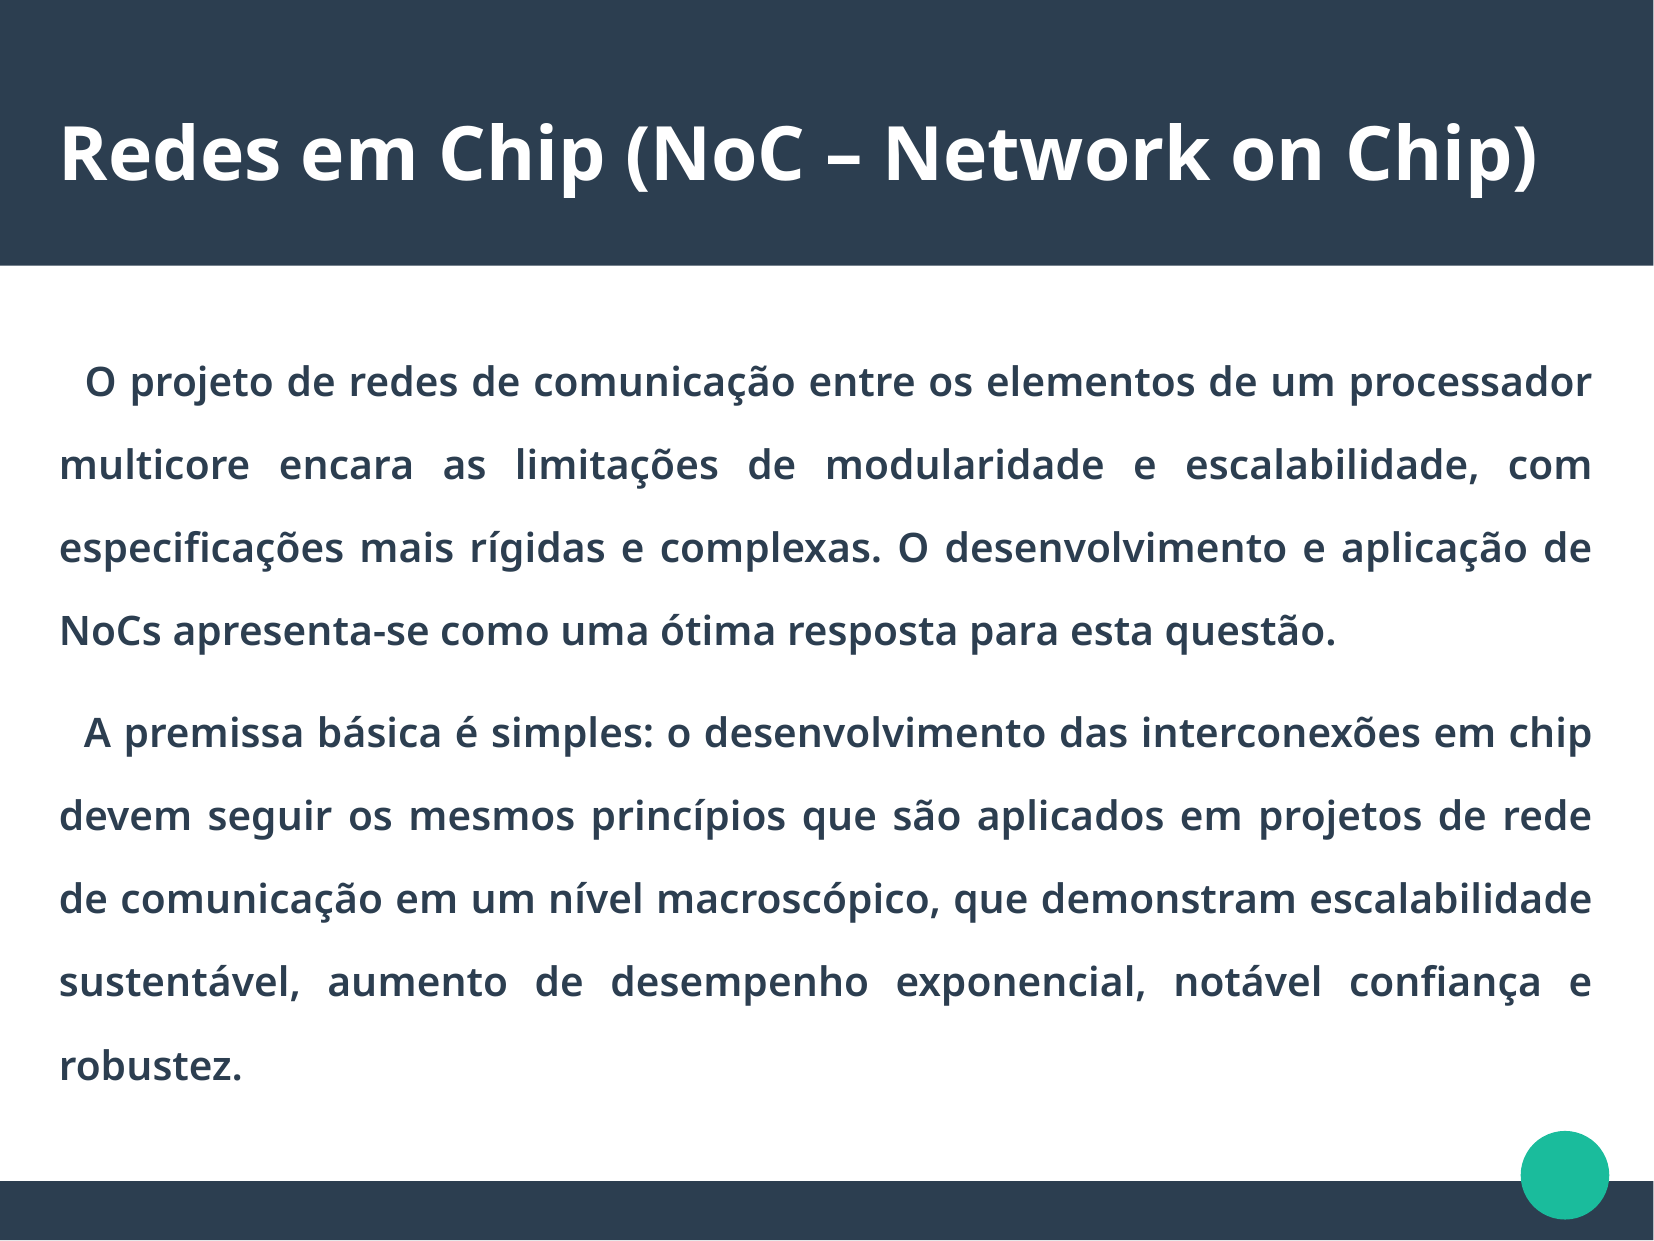

# Redes em Chip (NoC – Network on Chip)
 O projeto de redes de comunicação entre os elementos de um processador multicore encara as limitações de modularidade e escalabilidade, com especificações mais rígidas e complexas. O desenvolvimento e aplicação de NoCs apresenta-se como uma ótima resposta para esta questão.
 A premissa básica é simples: o desenvolvimento das interconexões em chip devem seguir os mesmos princípios que são aplicados em projetos de rede de comunicação em um nível macroscópico, que demonstram escalabilidade sustentável, aumento de desempenho exponencial, notável confiança e robustez.